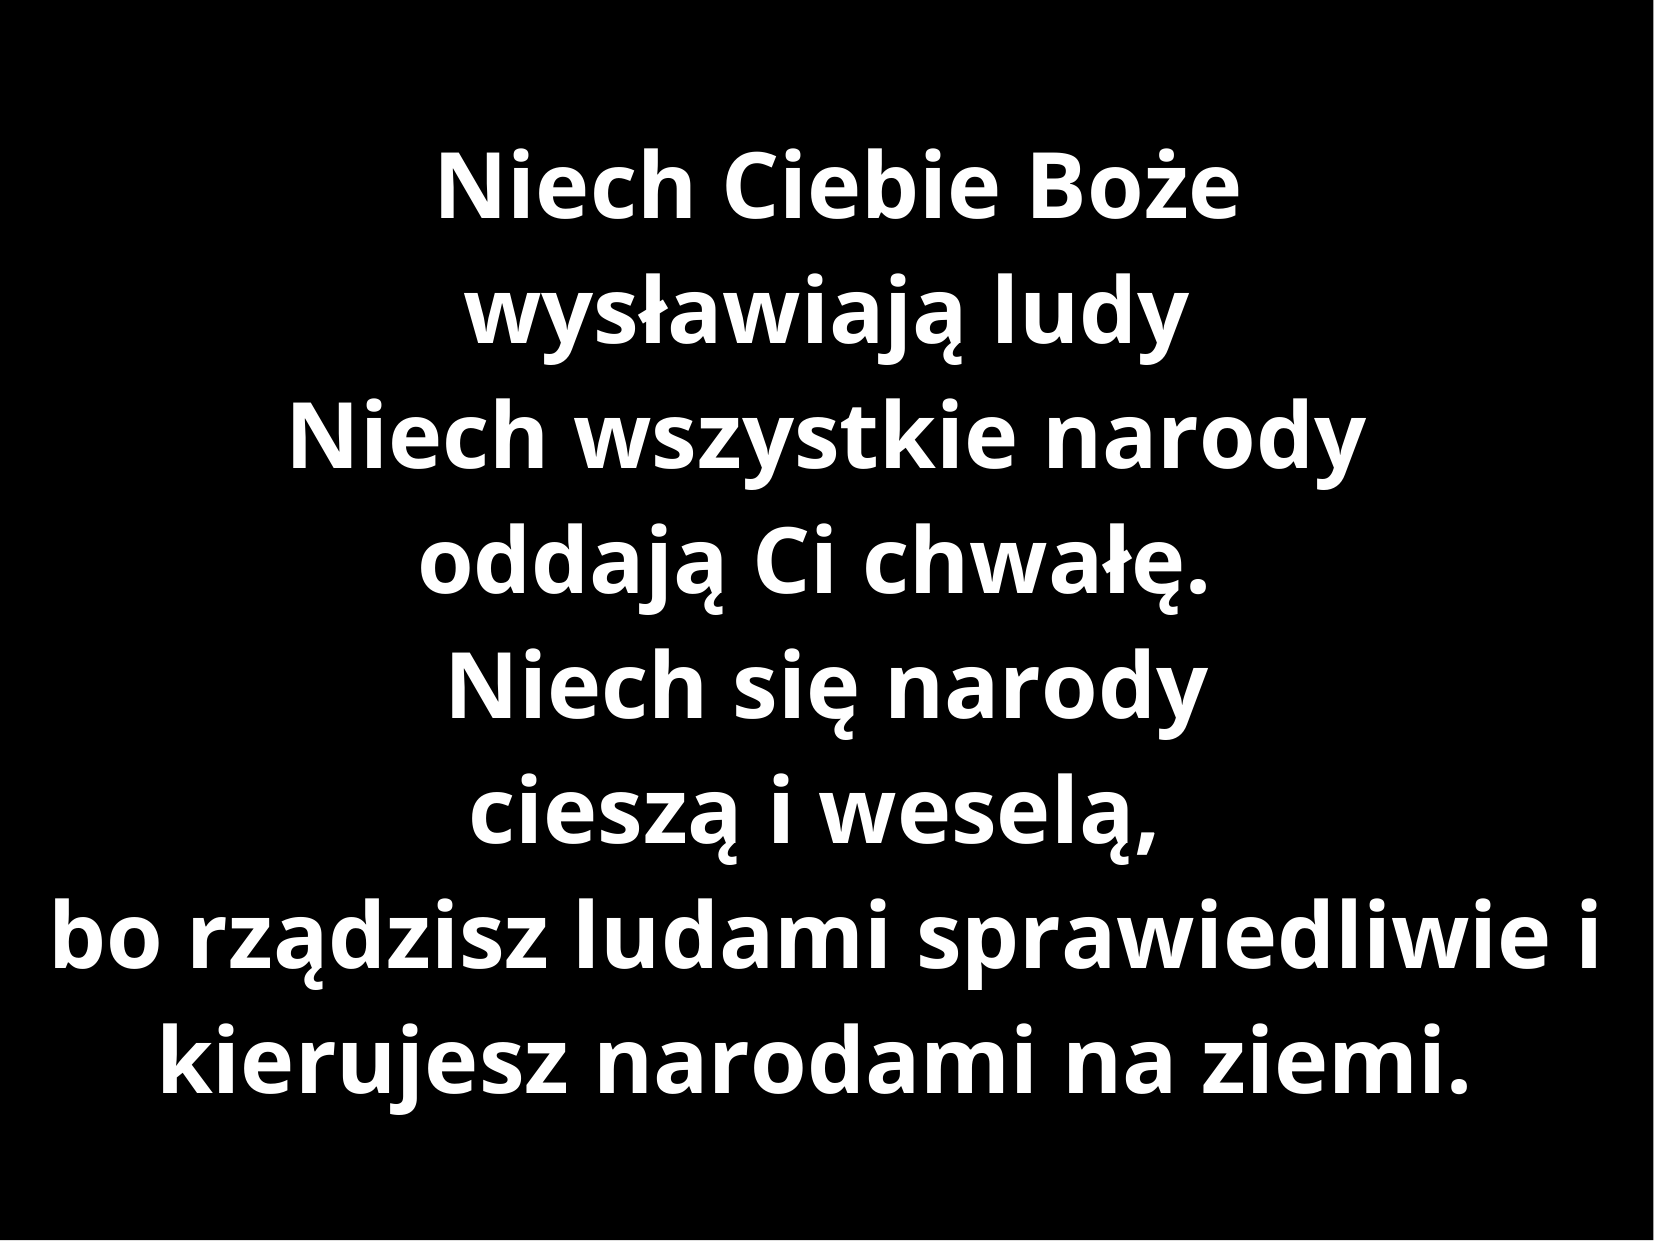

# Niech Ciebie Boże wysławiają ludy Niech wszystkie narody oddają Ci chwałę. Niech się narody cieszą i weselą, bo rządzisz ludami sprawiedliwie i kierujesz narodami na ziemi.